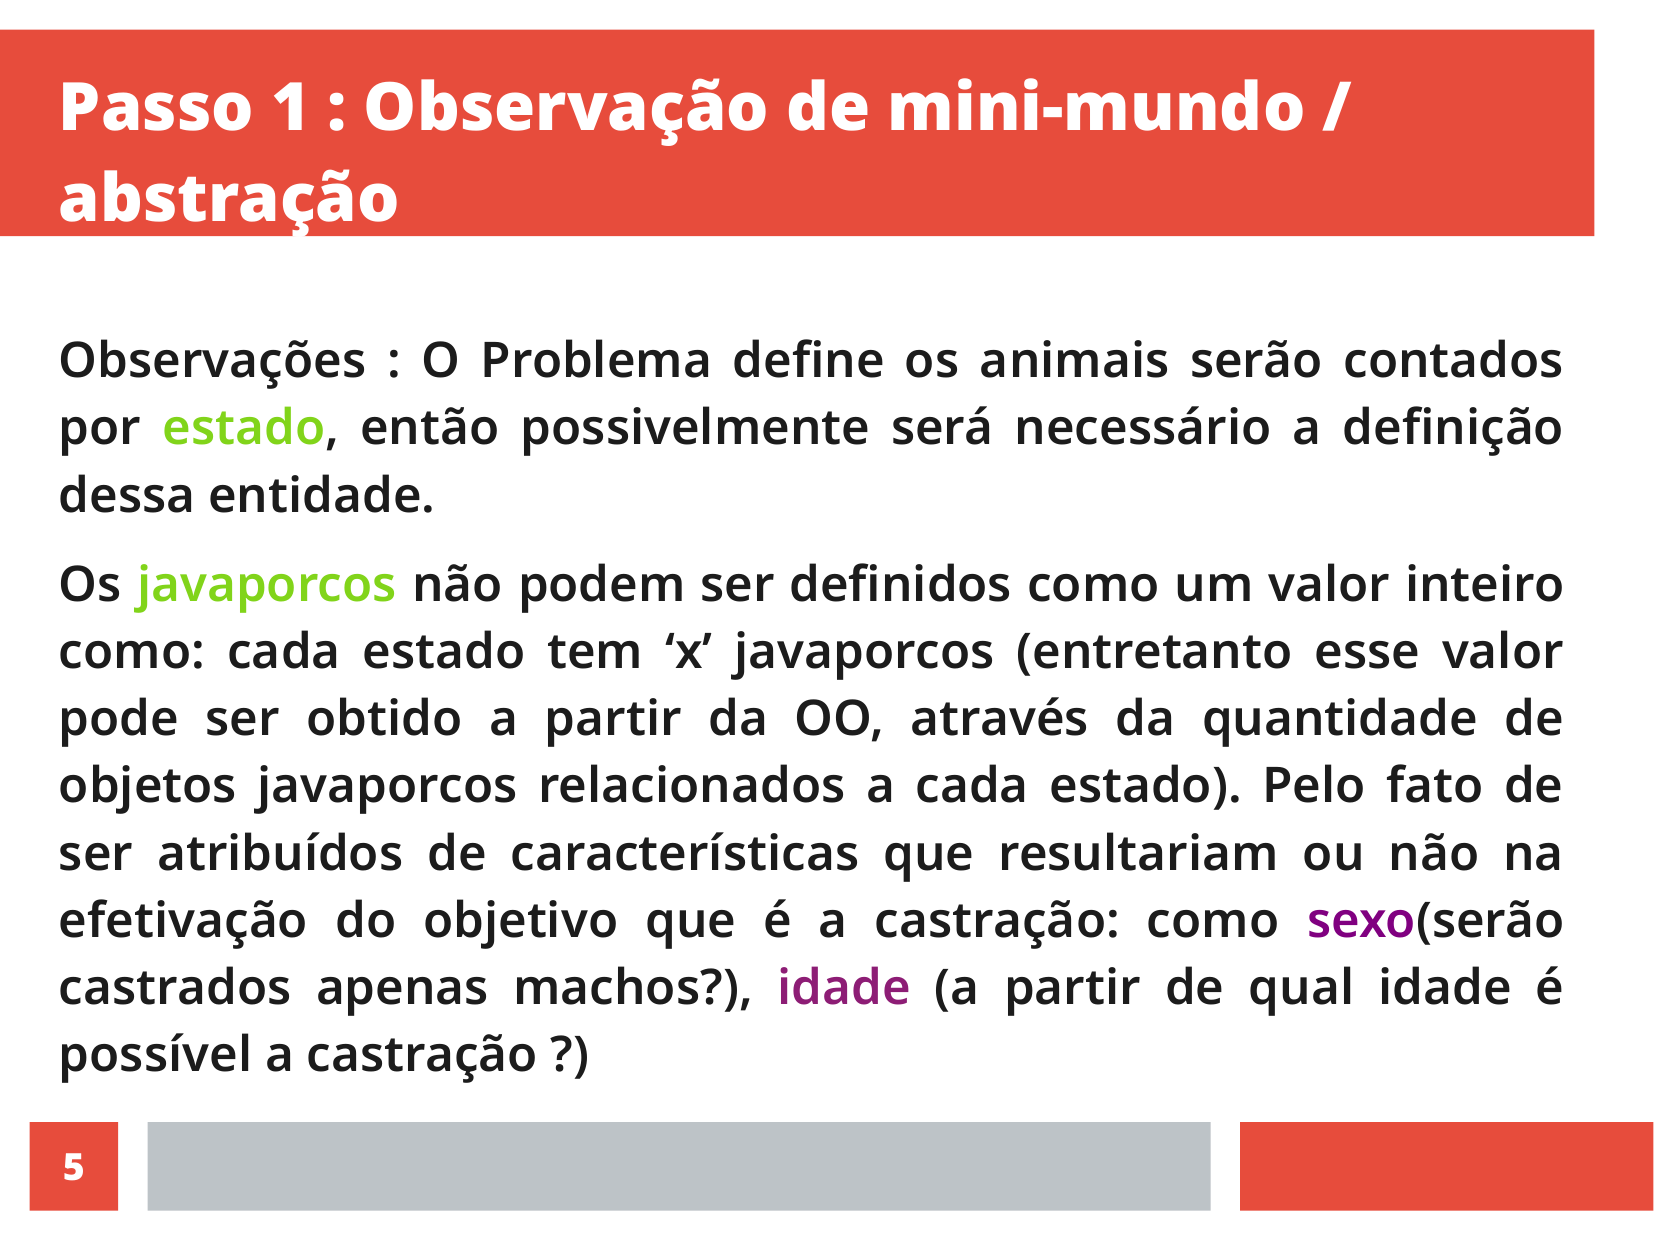

# Passo 1 : Observação de mini-mundo / abstração
Observações : O Problema define os animais serão contados por estado, então possivelmente será necessário a definição dessa entidade.
Os javaporcos não podem ser definidos como um valor inteiro como: cada estado tem ‘x’ javaporcos (entretanto esse valor pode ser obtido a partir da OO, através da quantidade de objetos javaporcos relacionados a cada estado). Pelo fato de ser atribuídos de características que resultariam ou não na efetivação do objetivo que é a castração: como sexo(serão castrados apenas machos?), idade (a partir de qual idade é possível a castração ?)
5